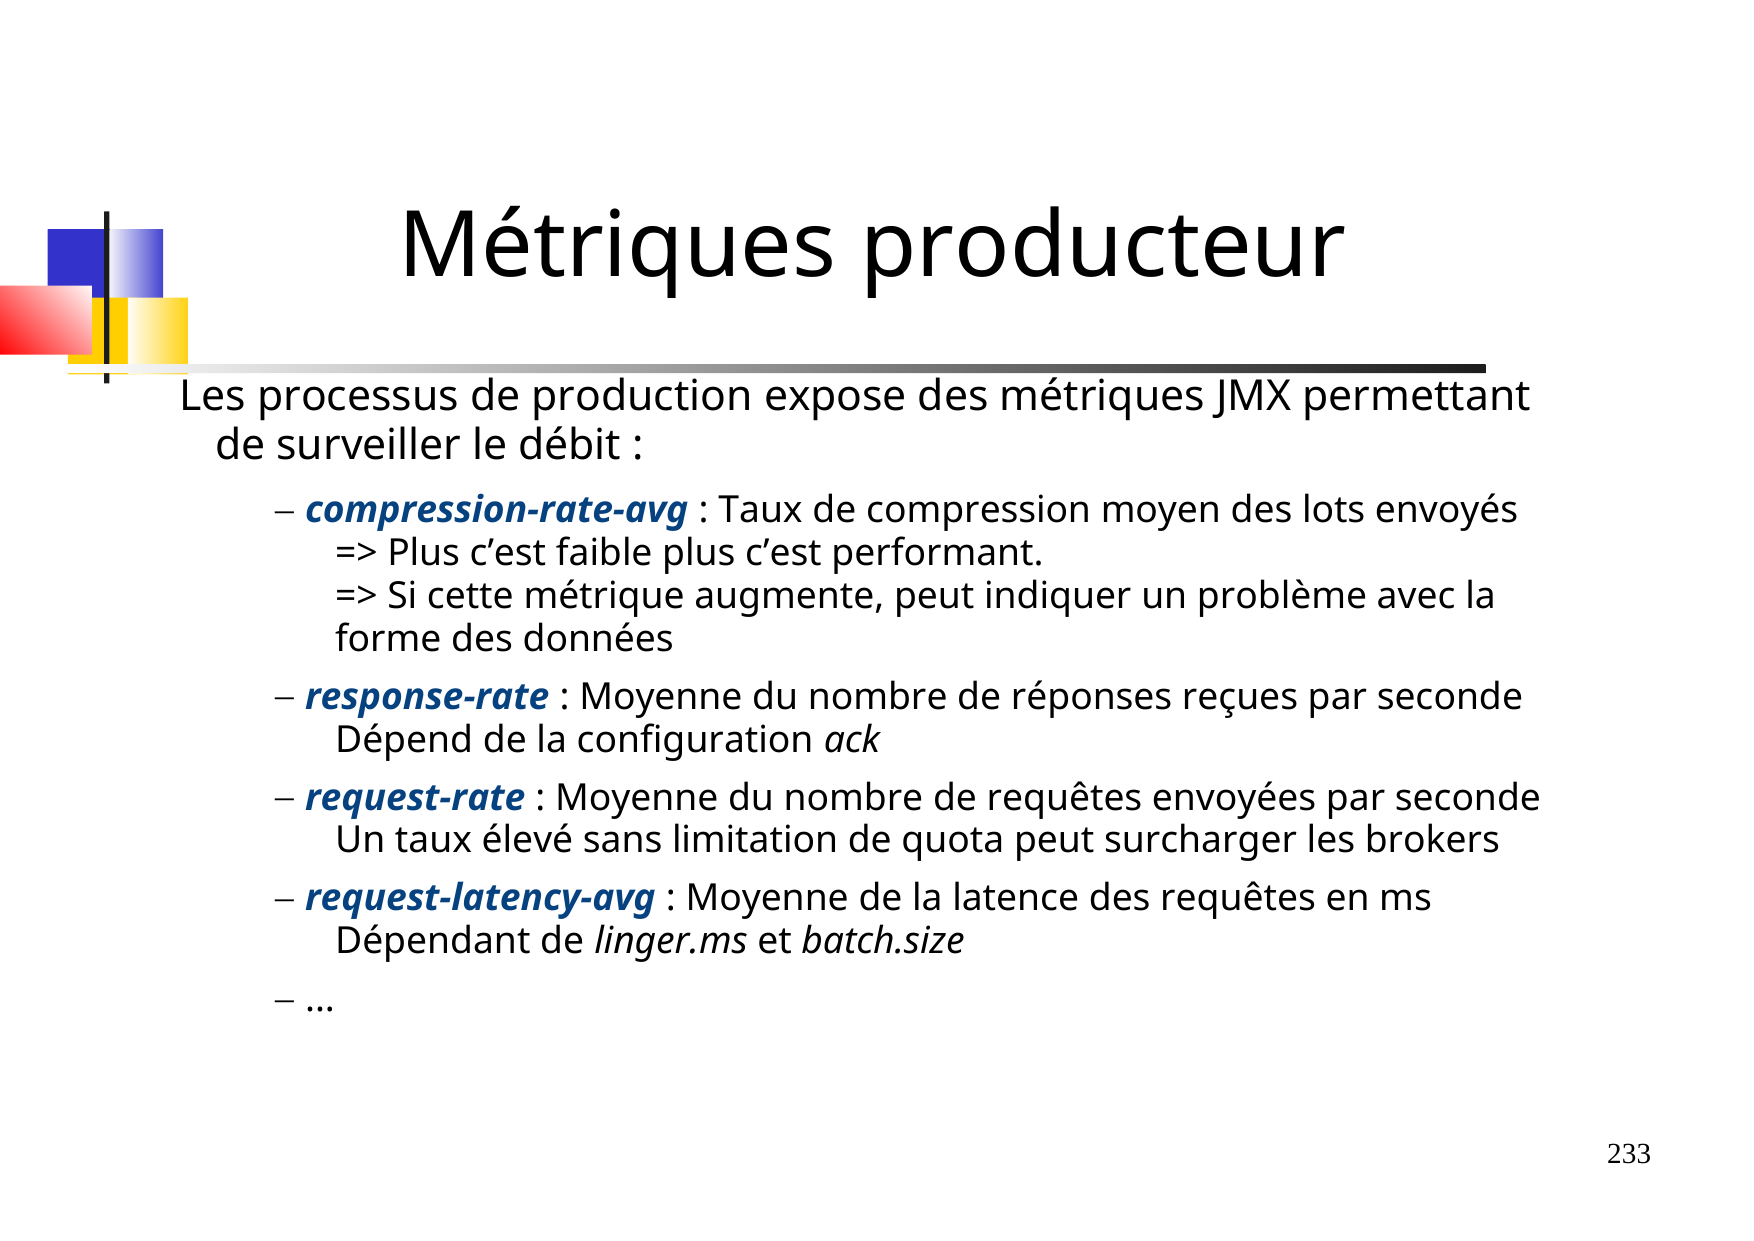

# Métriques producteur
Les processus de production expose des métriques JMX permettant de surveiller le débit :
compression-rate-avg : Taux de compression moyen des lots envoyés
=> Plus c’est faible plus c’est performant.
=> Si cette métrique augmente, peut indiquer un problème avec la forme des données
response-rate : Moyenne du nombre de réponses reçues par seconde
Dépend de la configuration ack
request-rate : Moyenne du nombre de requêtes envoyées par seconde
Un taux élevé sans limitation de quota peut surcharger les brokers
request-latency-avg : Moyenne de la latence des requêtes en ms
Dépendant de linger.ms et batch.size
...